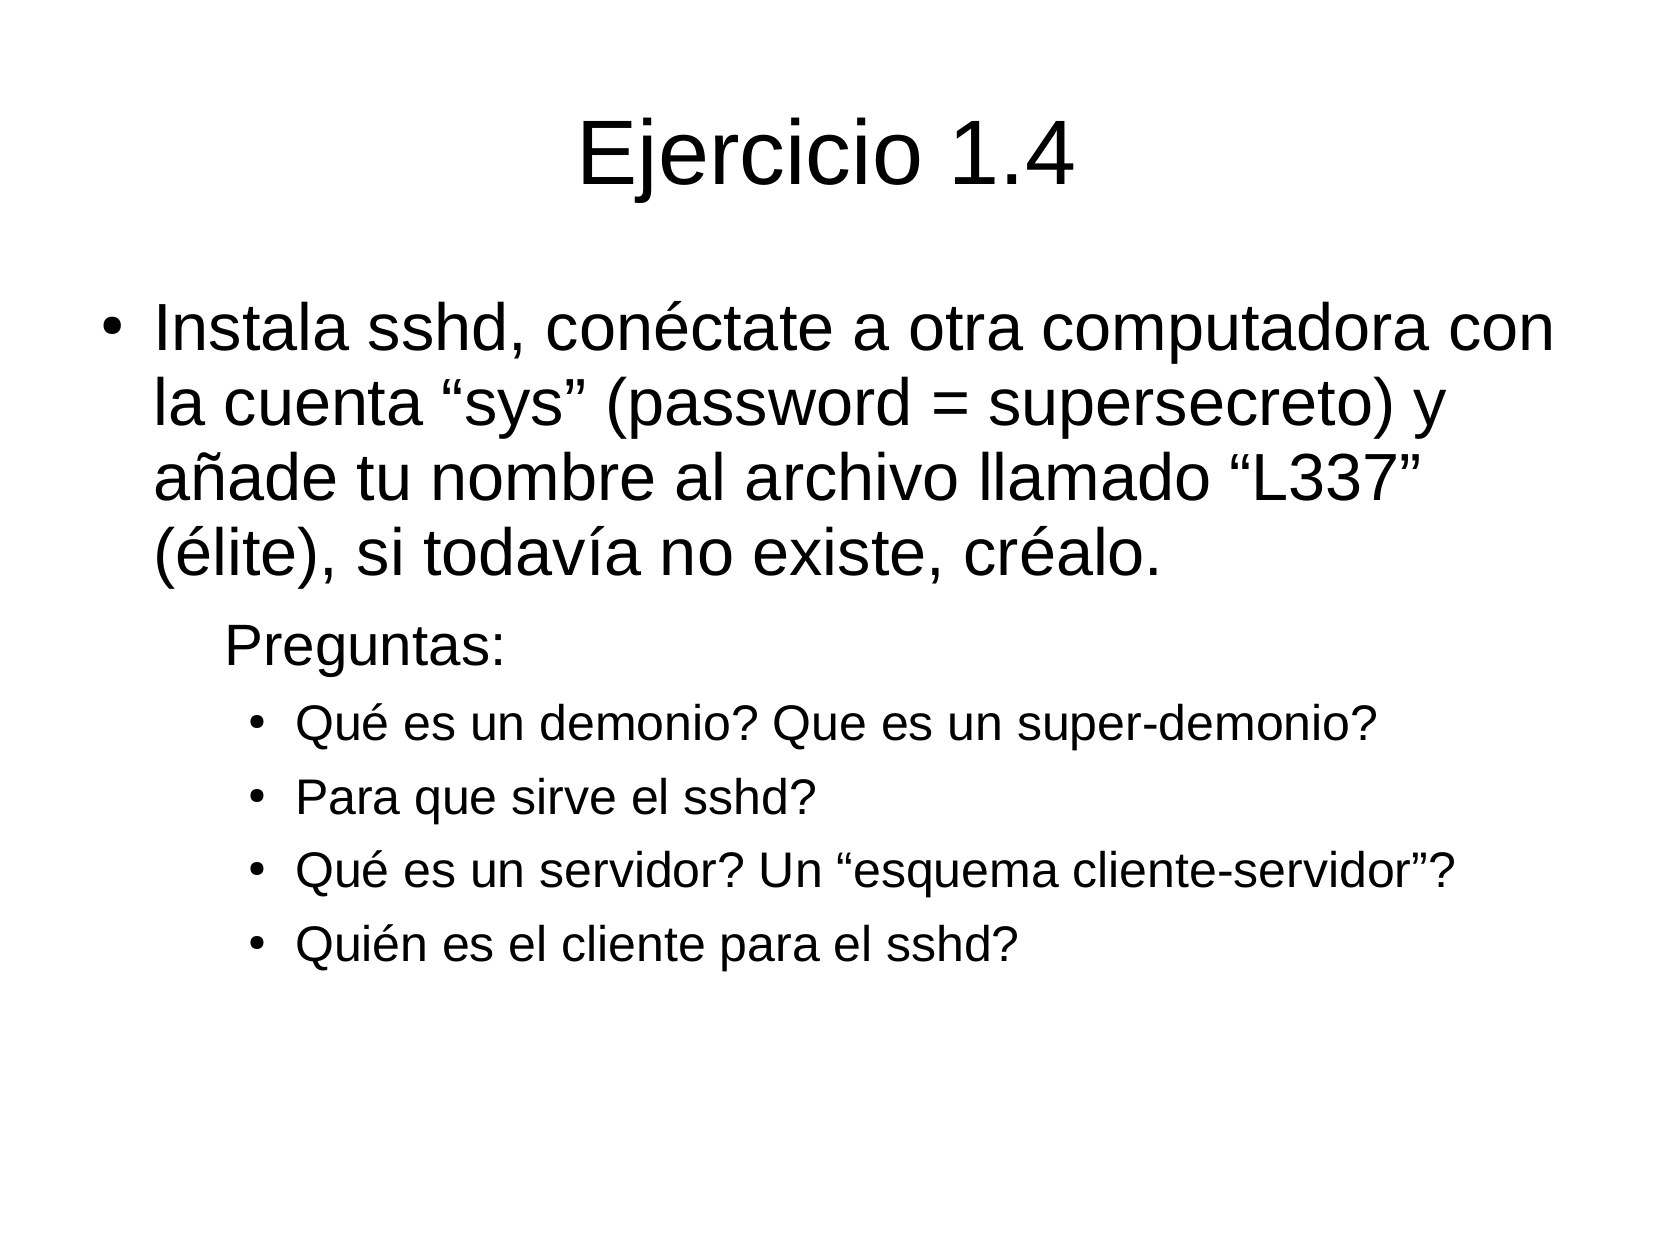

# Ejercicio 1.4
Instala sshd, conéctate a otra computadora con la cuenta “sys” (password = supersecreto) y añade tu nombre al archivo llamado “L337” (élite), si todavía no existe, créalo.
Preguntas:
Qué es un demonio? Que es un super-demonio?
Para que sirve el sshd?
Qué es un servidor? Un “esquema cliente-servidor”?
Quién es el cliente para el sshd?